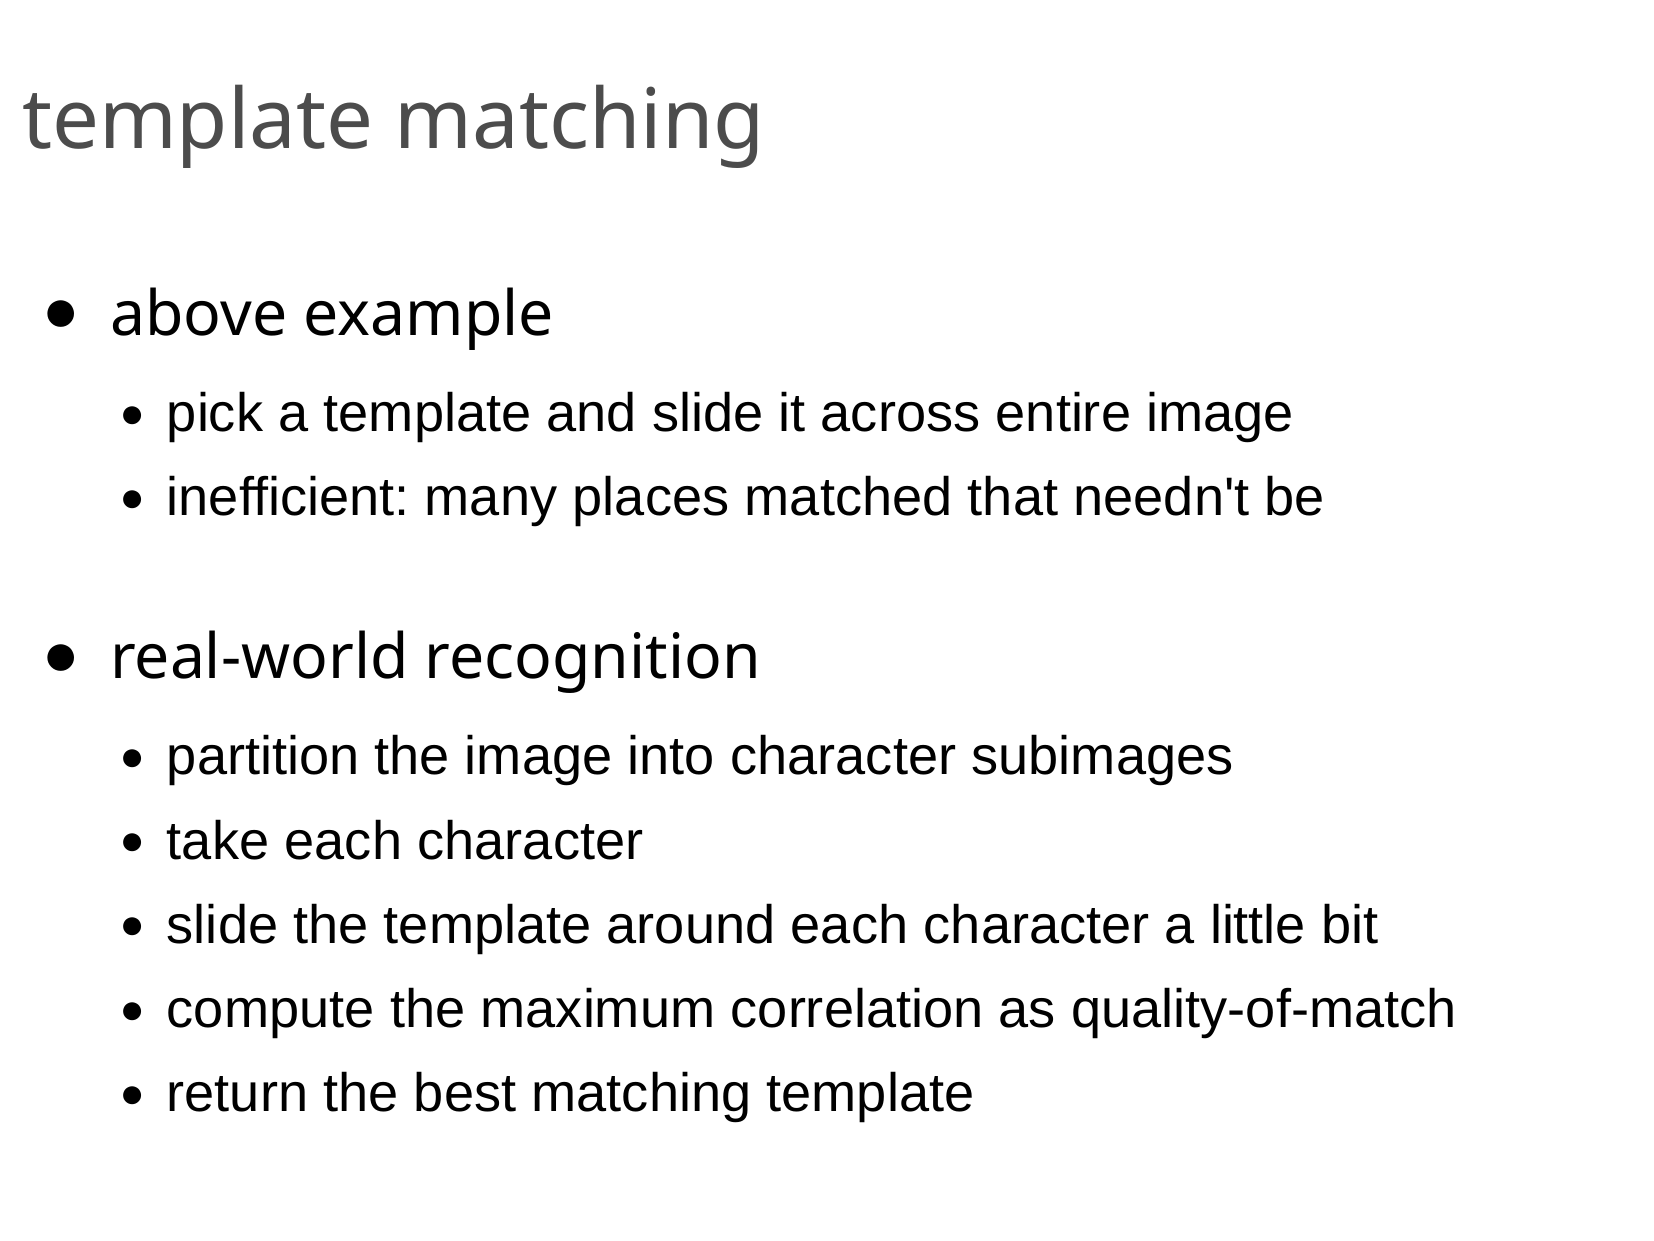

# template matching
above example
pick a template and slide it across entire image
inefficient: many places matched that needn't be
real-world recognition
partition the image into character subimages
take each character
slide the template around each character a little bit
compute the maximum correlation as quality-of-match
return the best matching template